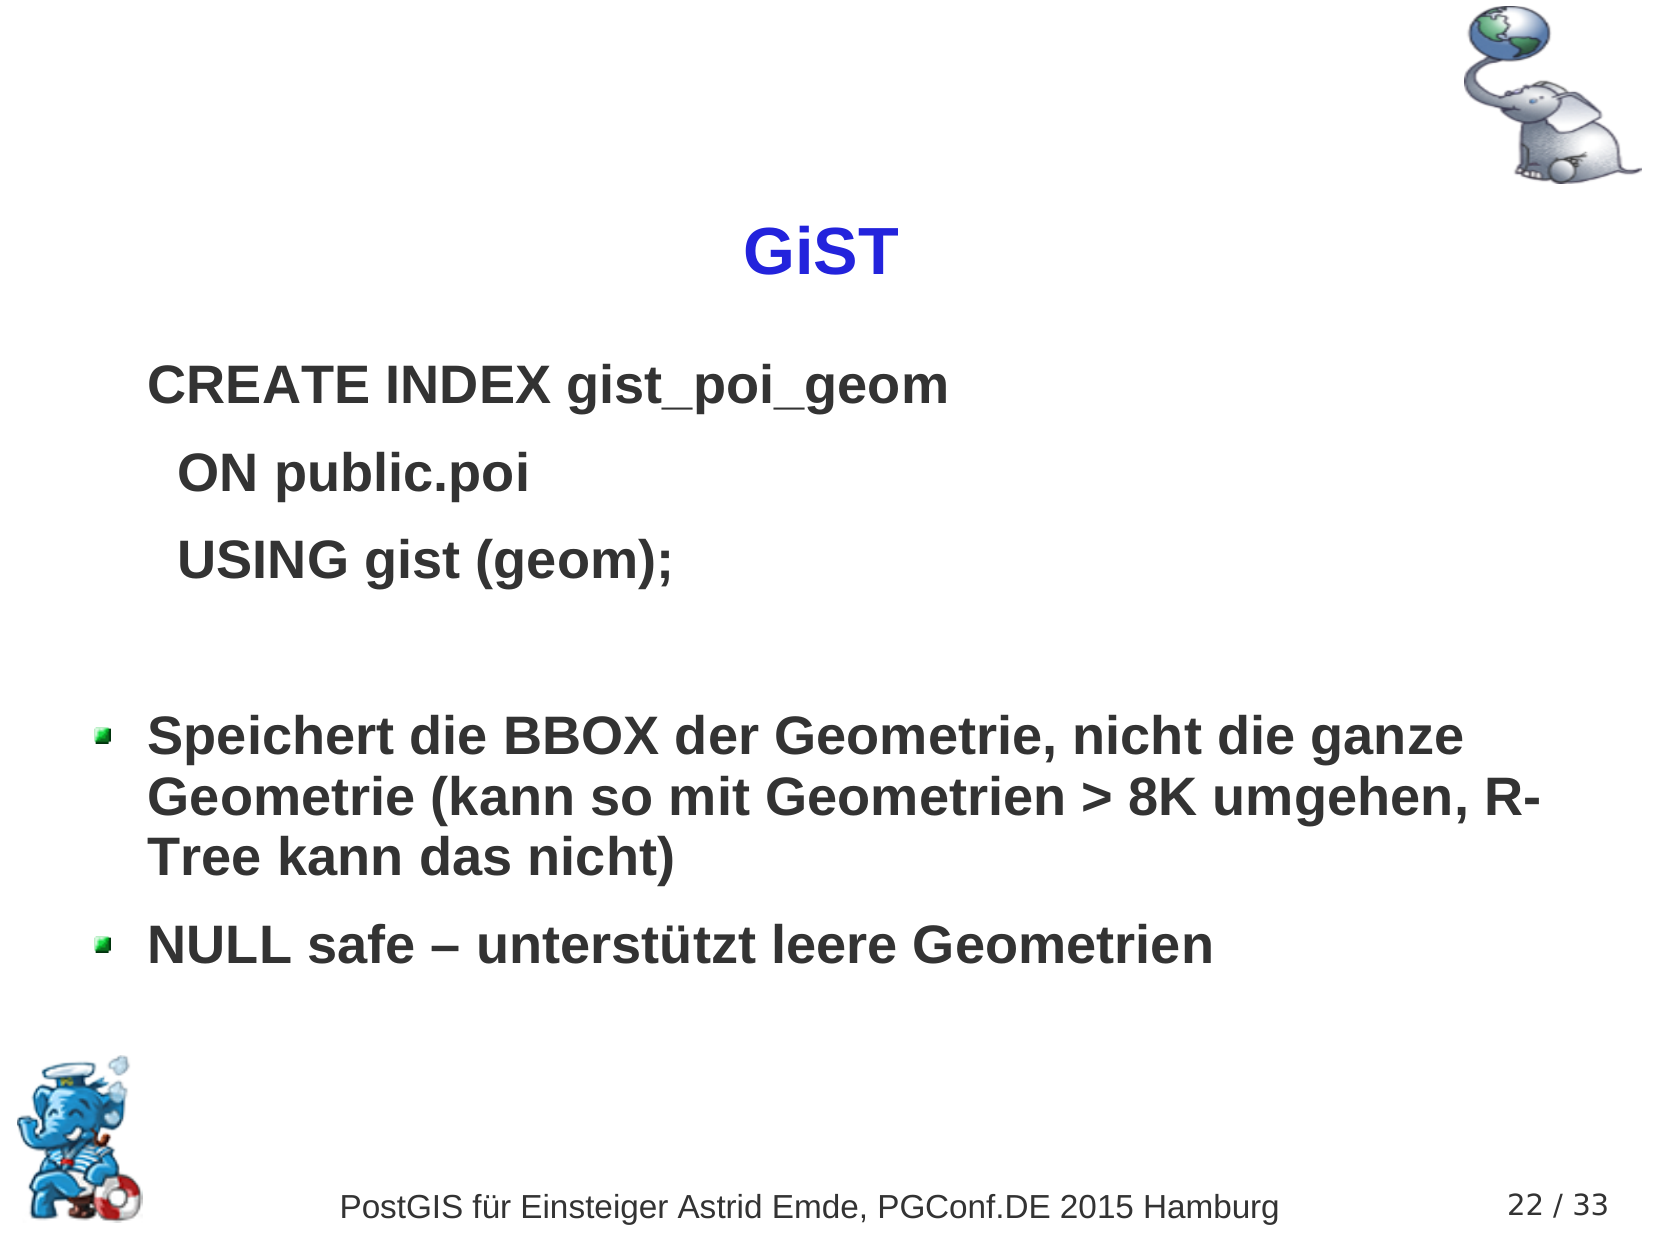

# GiST
CREATE INDEX gist_poi_geom
 ON public.poi
 USING gist (geom);
Speichert die BBOX der Geometrie, nicht die ganze Geometrie (kann so mit Geometrien > 8K umgehen, R-Tree kann das nicht)
NULL safe – unterstützt leere Geometrien